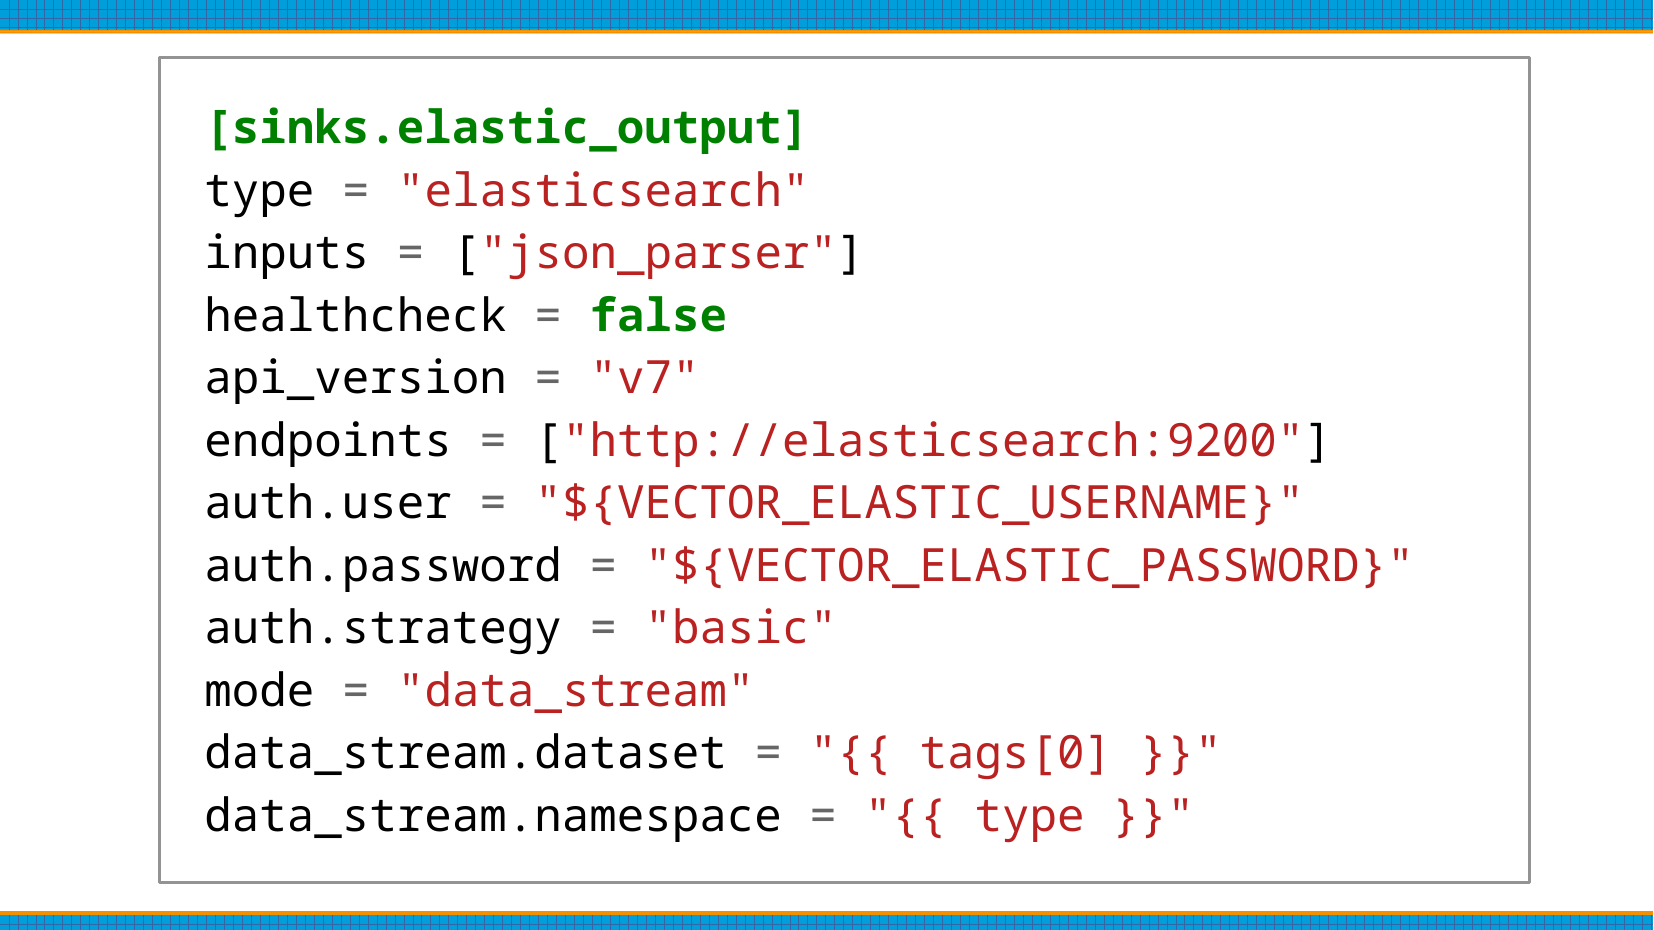

[sinks.elastic_output]
type = "elasticsearch"
inputs = ["json_parser"]
healthcheck = false
api_version = "v7"
endpoints = ["http://elasticsearch:9200"]
auth.user = "${VECTOR_ELASTIC_USERNAME}"
auth.password = "${VECTOR_ELASTIC_PASSWORD}"
auth.strategy = "basic"
mode = "data_stream"
data_stream.dataset = "{{ tags[0] }}"
data_stream.namespace = "{{ type }}"